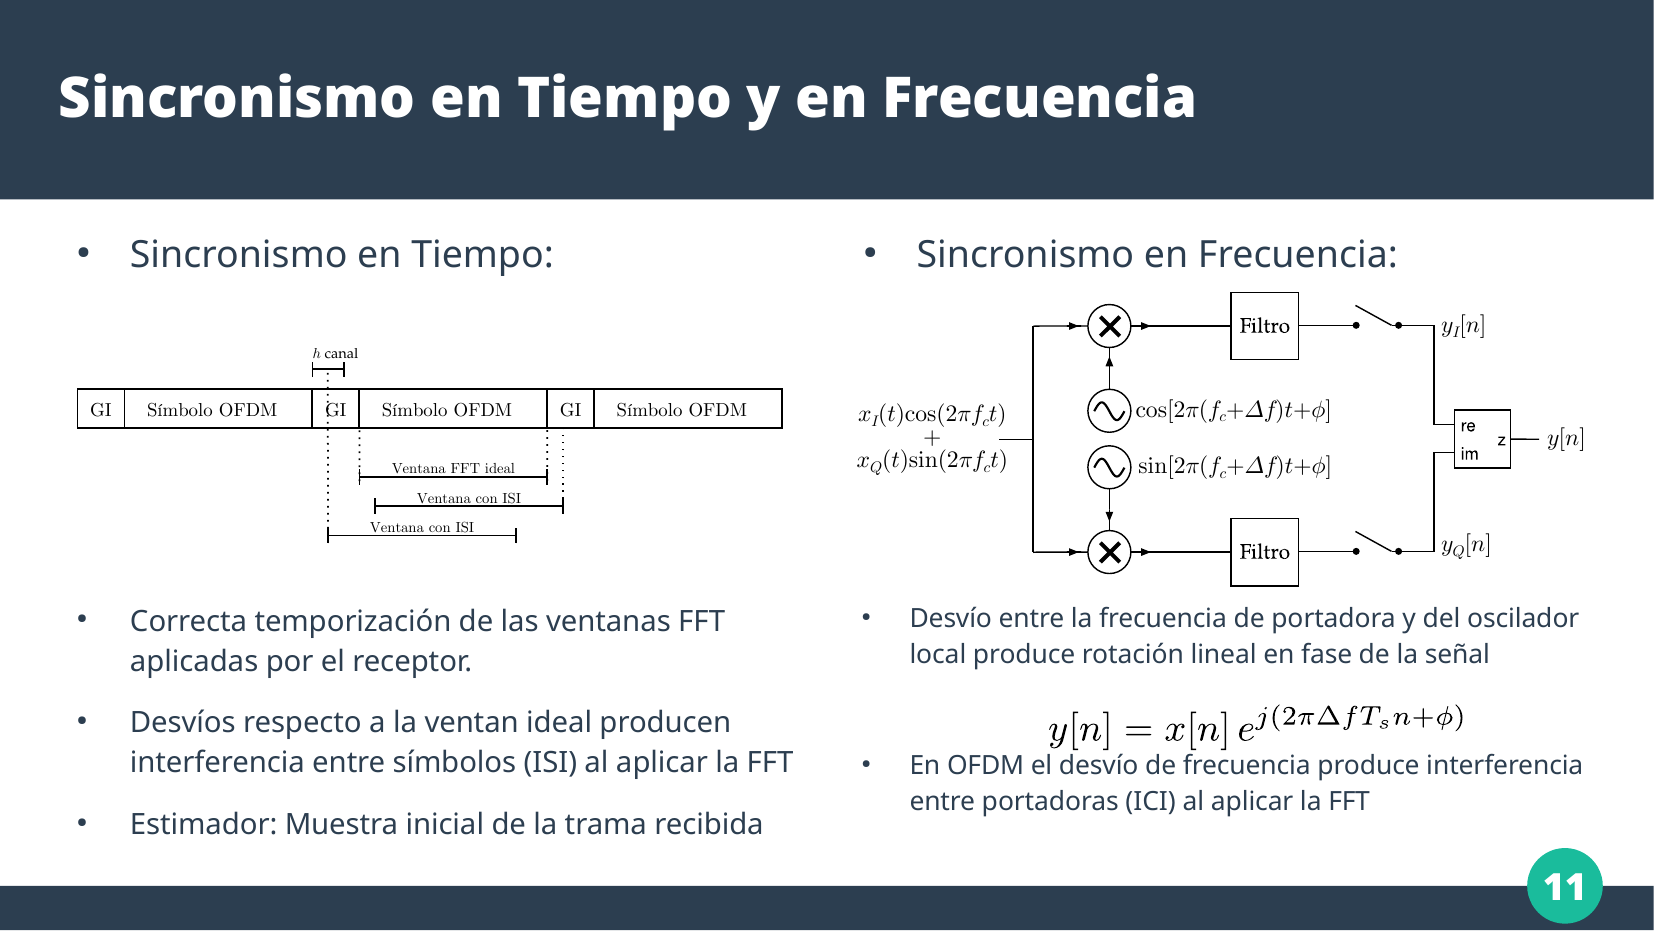

# Sincronismo en Tiempo y en Frecuencia
Sincronismo en Tiempo:
Sincronismo en Frecuencia:
Correcta temporización de las ventanas FFT aplicadas por el receptor.
Desvíos respecto a la ventan ideal producen interferencia entre símbolos (ISI) al aplicar la FFT
Estimador: Muestra inicial de la trama recibida
Desvío entre la frecuencia de portadora y del oscilador local produce rotación lineal en fase de la señal
En OFDM el desvío de frecuencia produce interferencia entre portadoras (ICI) al aplicar la FFT